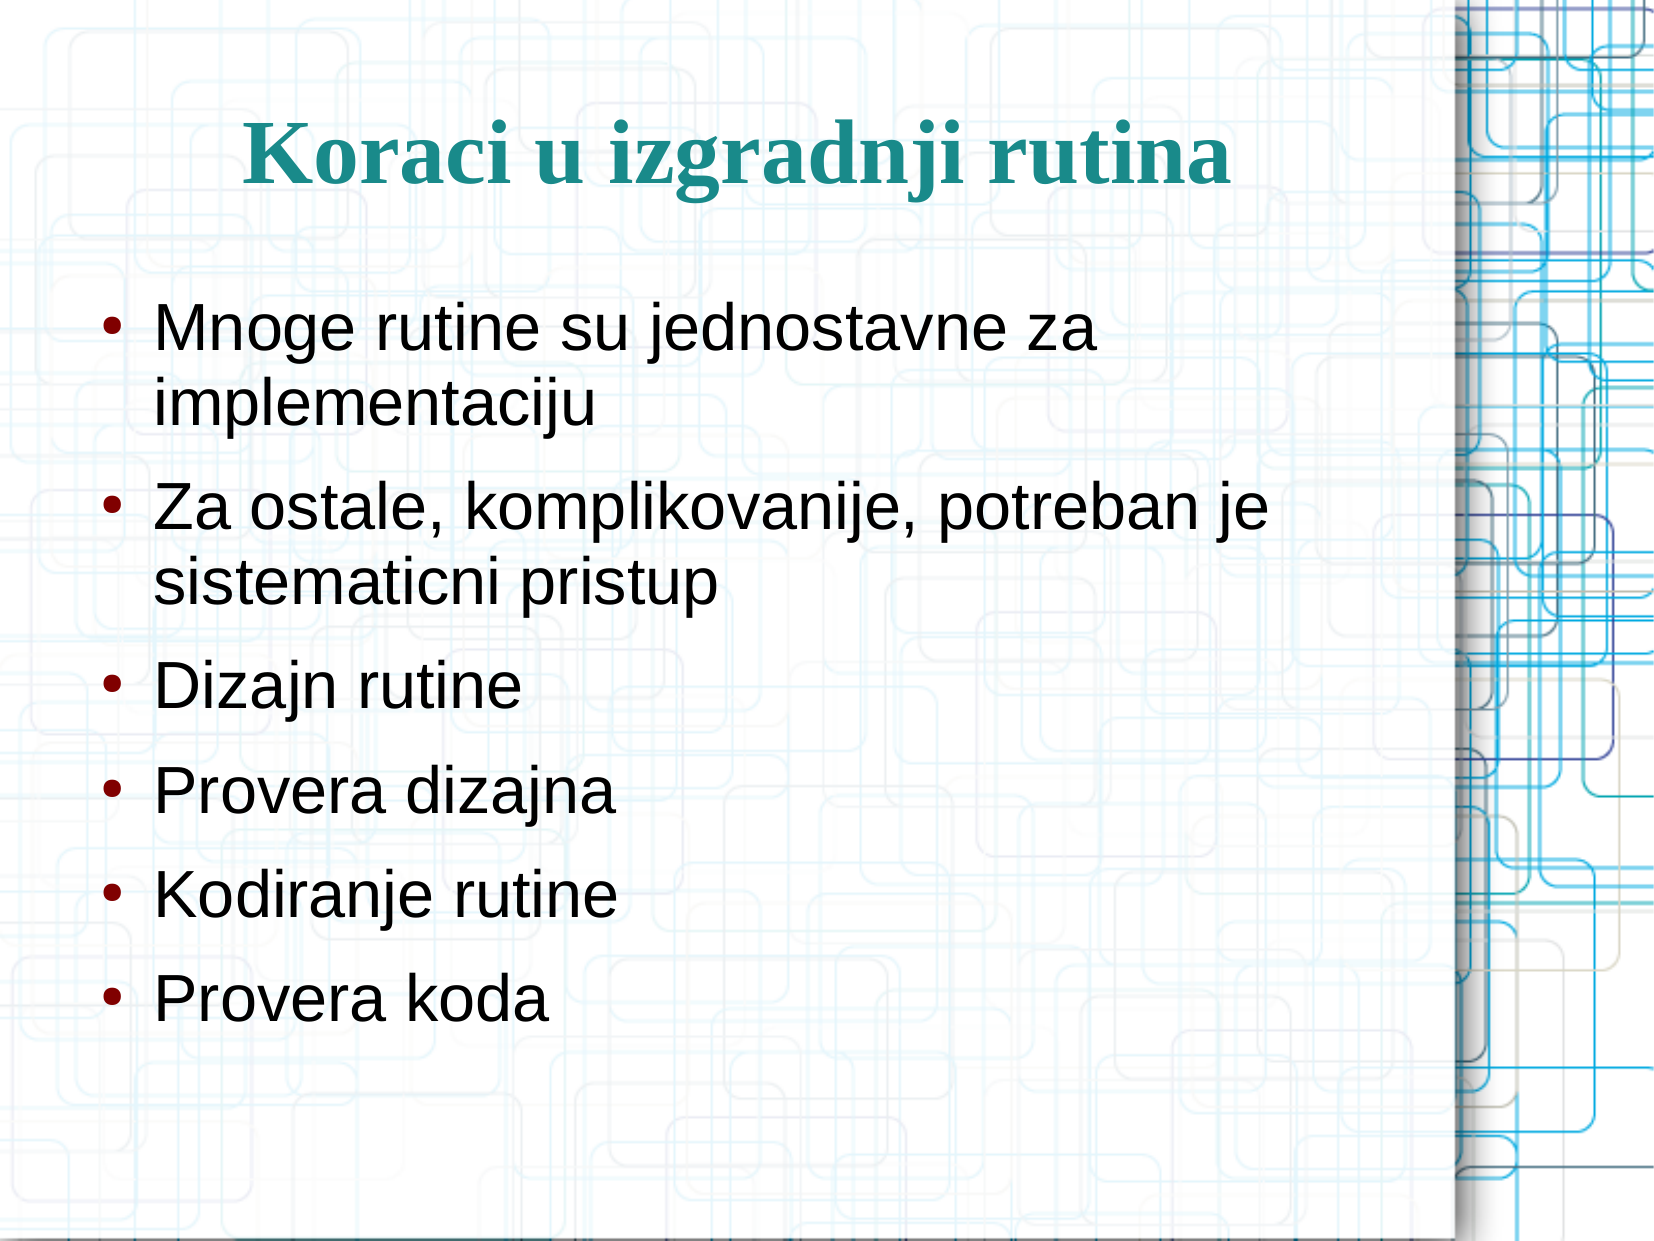

# Koraci u izgradnji rutina
Mnoge rutine su jednostavne za implementaciju
Za ostale, komplikovanije, potreban je sistematicni pristup
Dizajn rutine
Provera dizajna
Kodiranje rutine
Provera koda